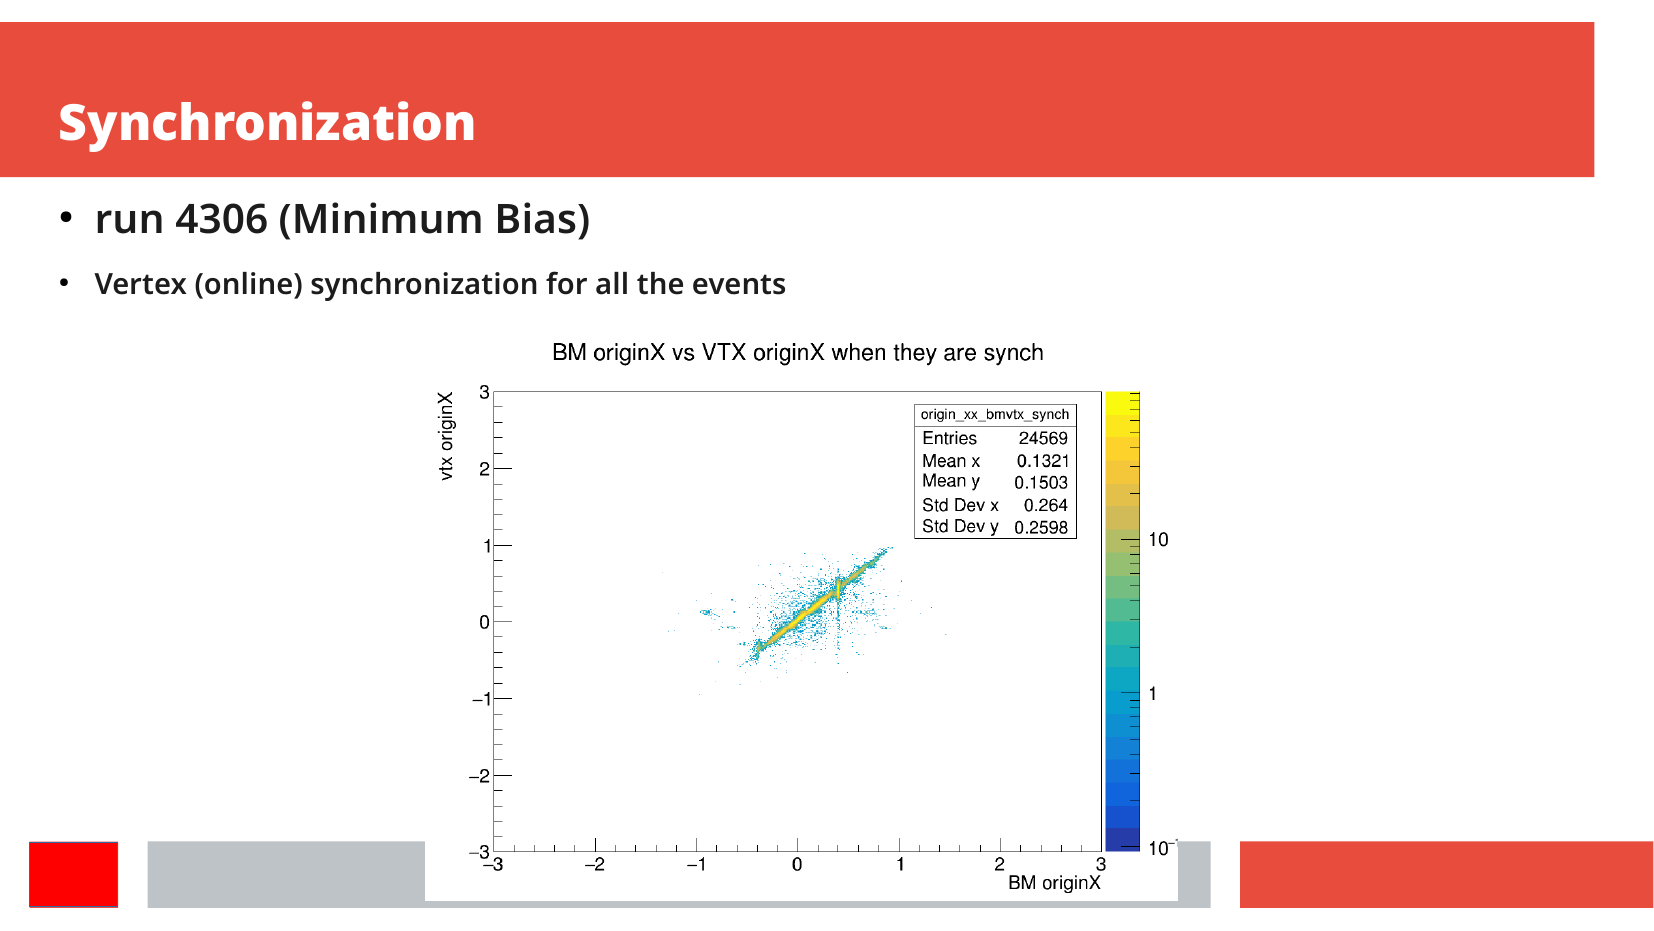

# Synchronization
run 4306 (Minimum Bias)
Vertex (online) synchronization for all the events
3